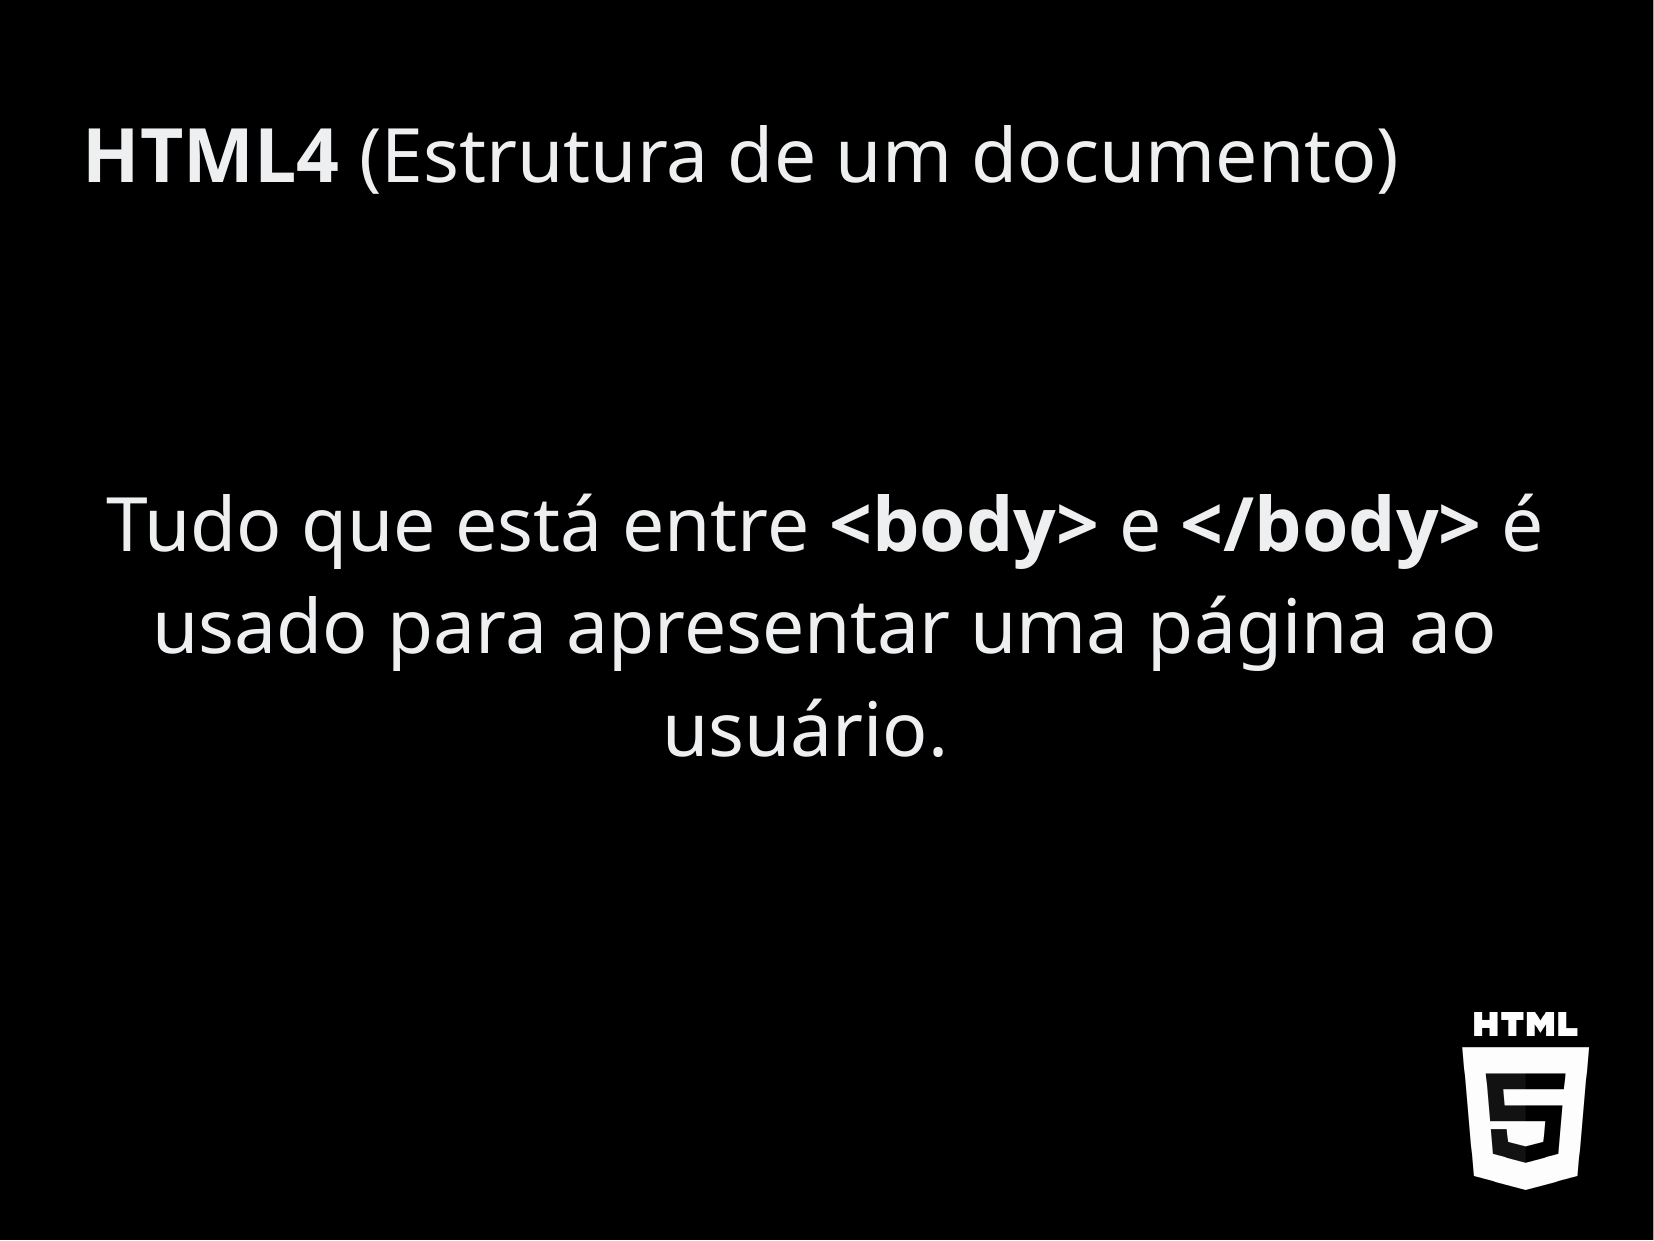

# HTML4 (Estrutura de um documento)
Tudo que está entre <body> e </body> é usado para apresentar uma página ao usuário.